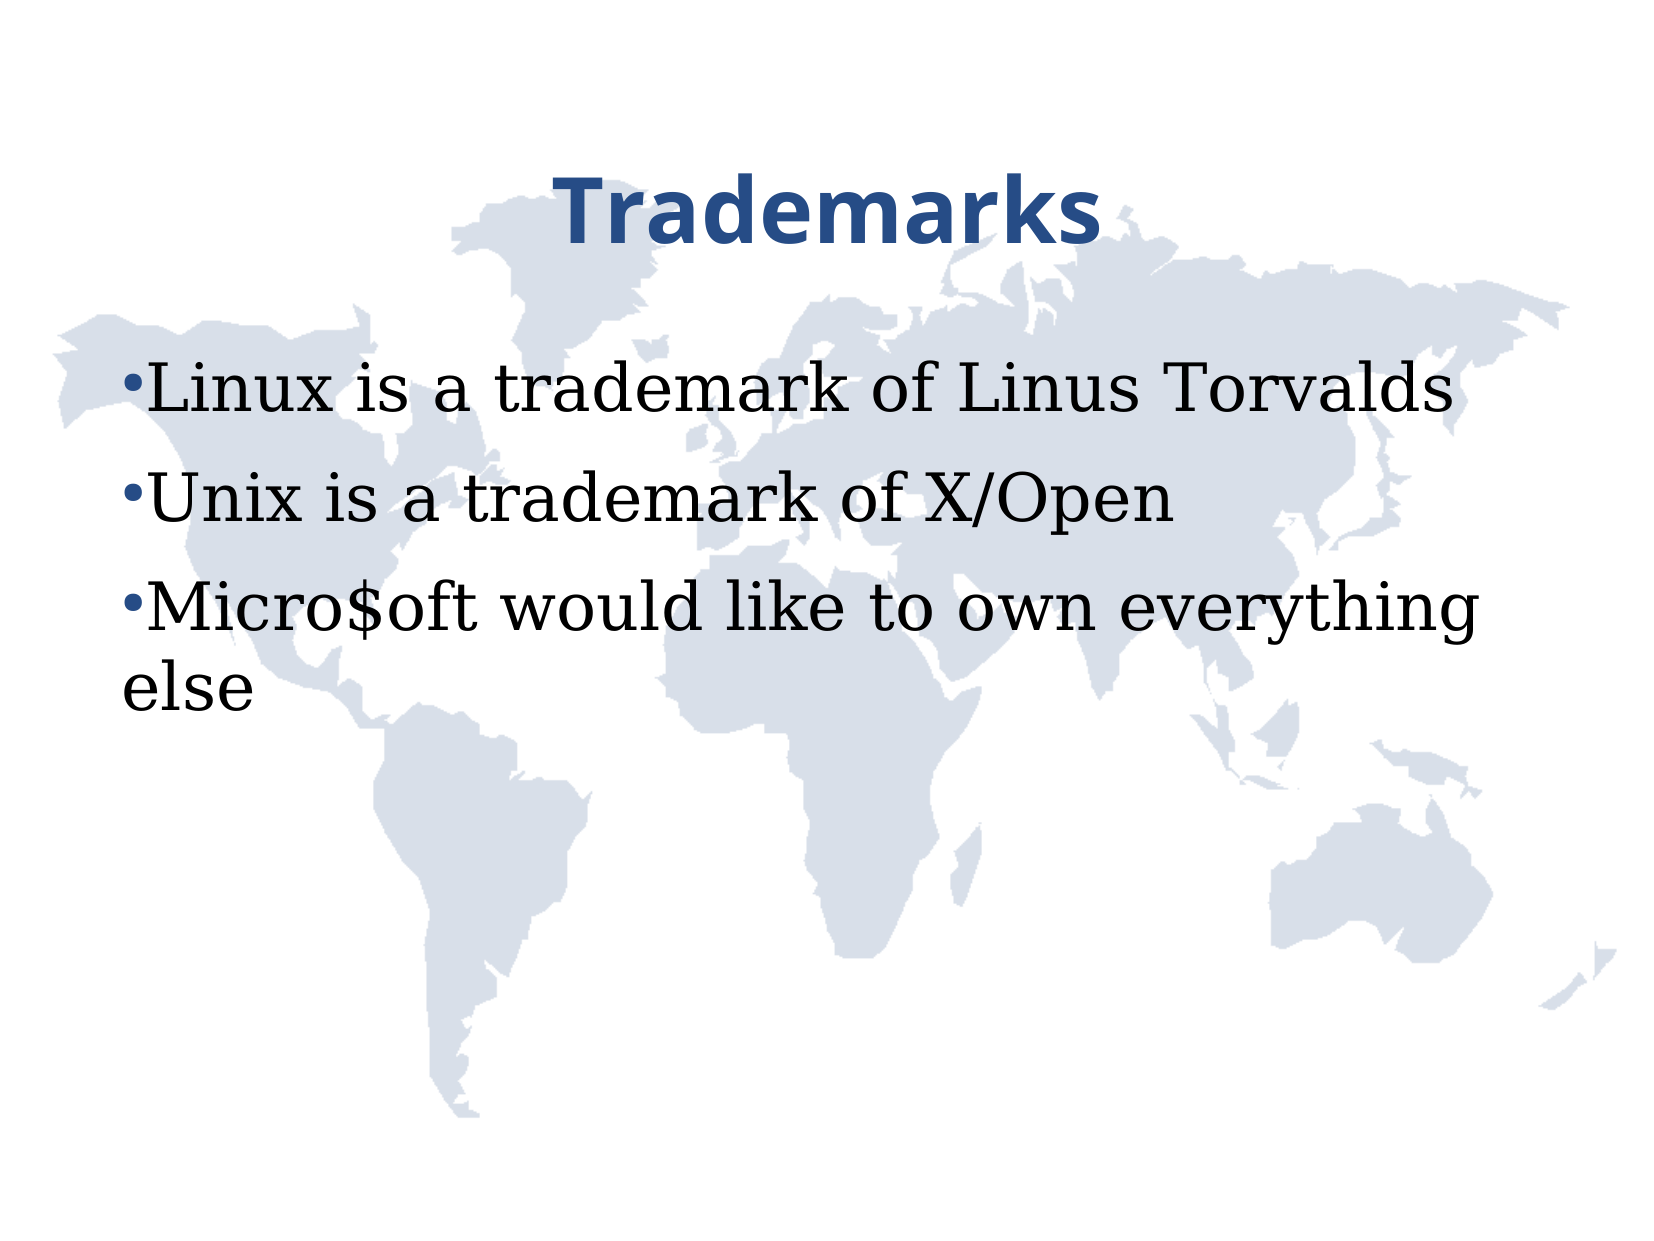

# Trademarks
Linux is a trademark of Linus Torvalds
Unix is a trademark of X/Open
Micro$oft would like to own everything else